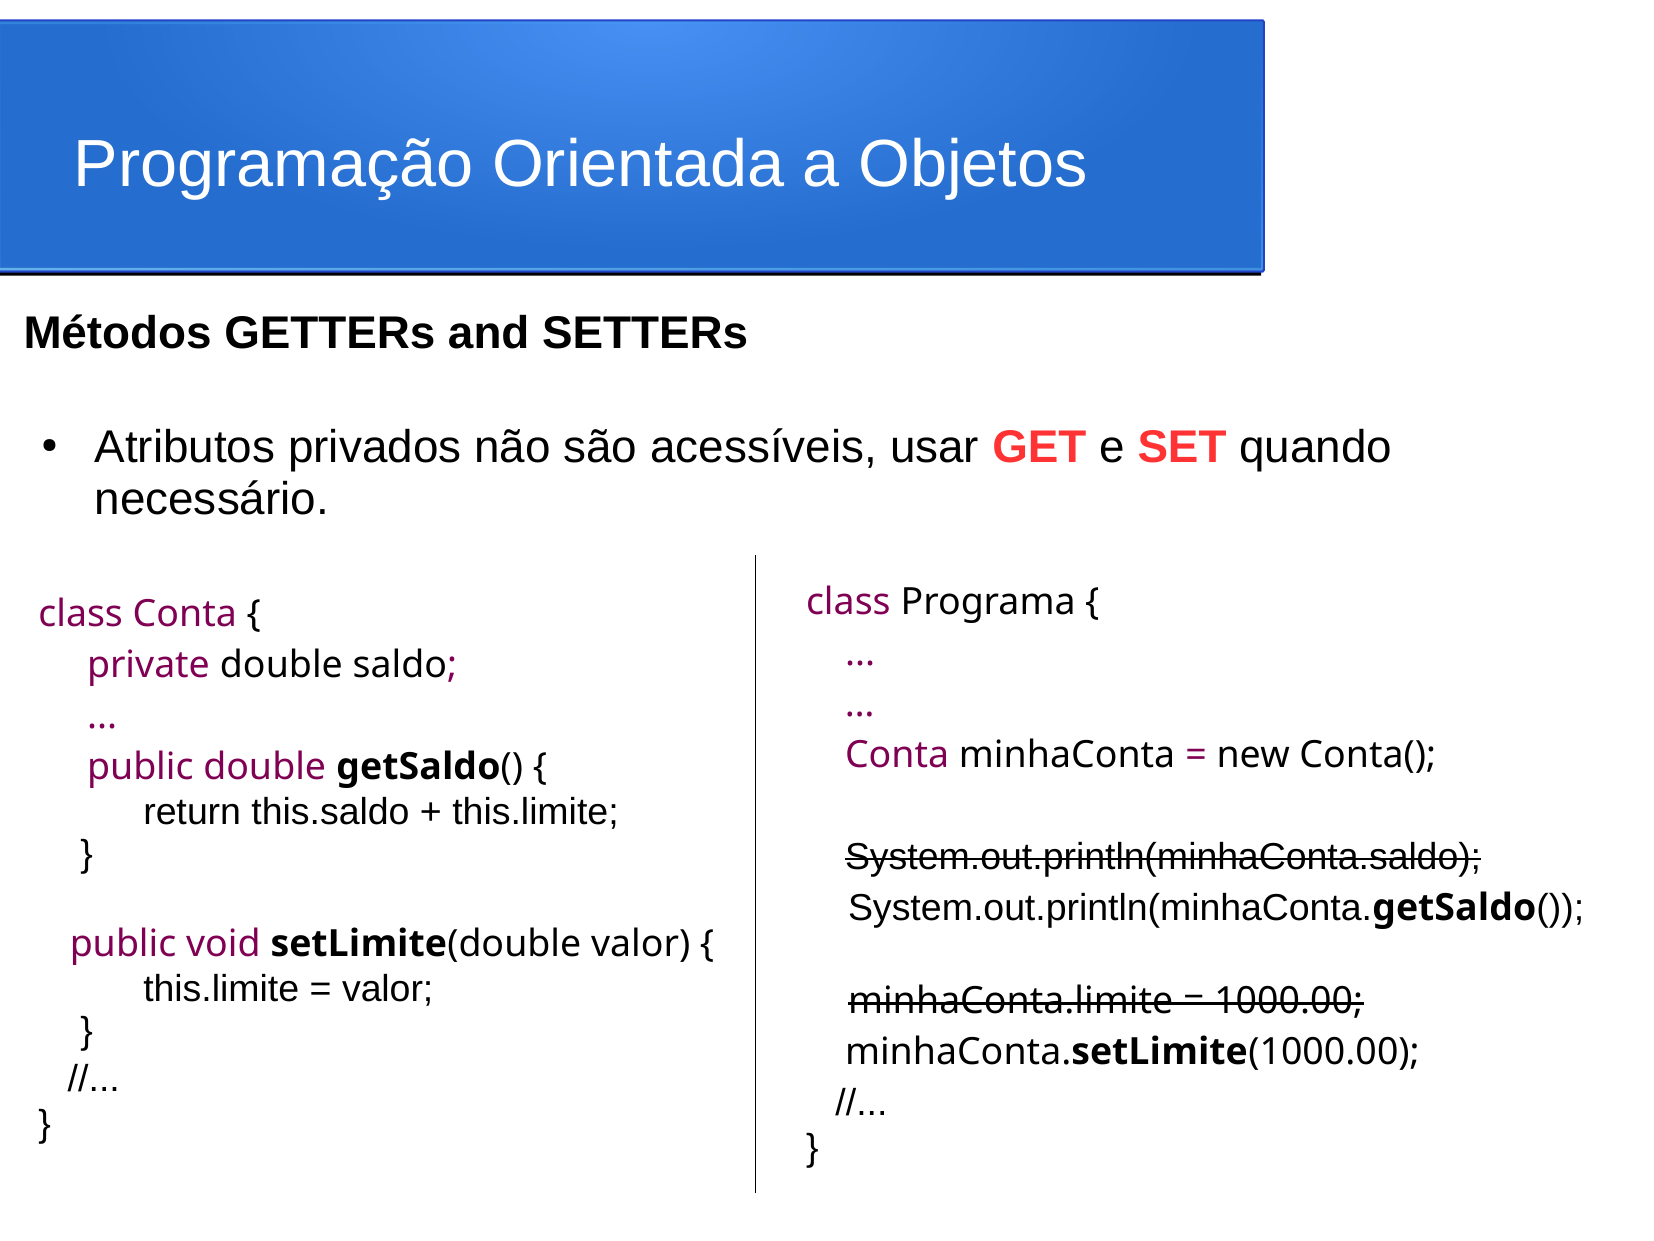

Programação Orientada a Objetos
# Métodos GETTERs and SETTERs
Atributos privados não são acessíveis, usar GET e SET quando necessário.
class Programa {
 ...
 …
 Conta minhaConta = new Conta();
 System.out.println(minhaConta.saldo);
 System.out.println(minhaConta.getSaldo());
 minhaConta.limite = 1000.00;
 minhaConta.setLimite(1000.00);
 //...
}
class Conta {
 private double saldo;
 ...
 public double getSaldo() {
 return this.saldo + this.limite;
 }
 public void setLimite(double valor) {
 this.limite = valor;
 }
 //...
}